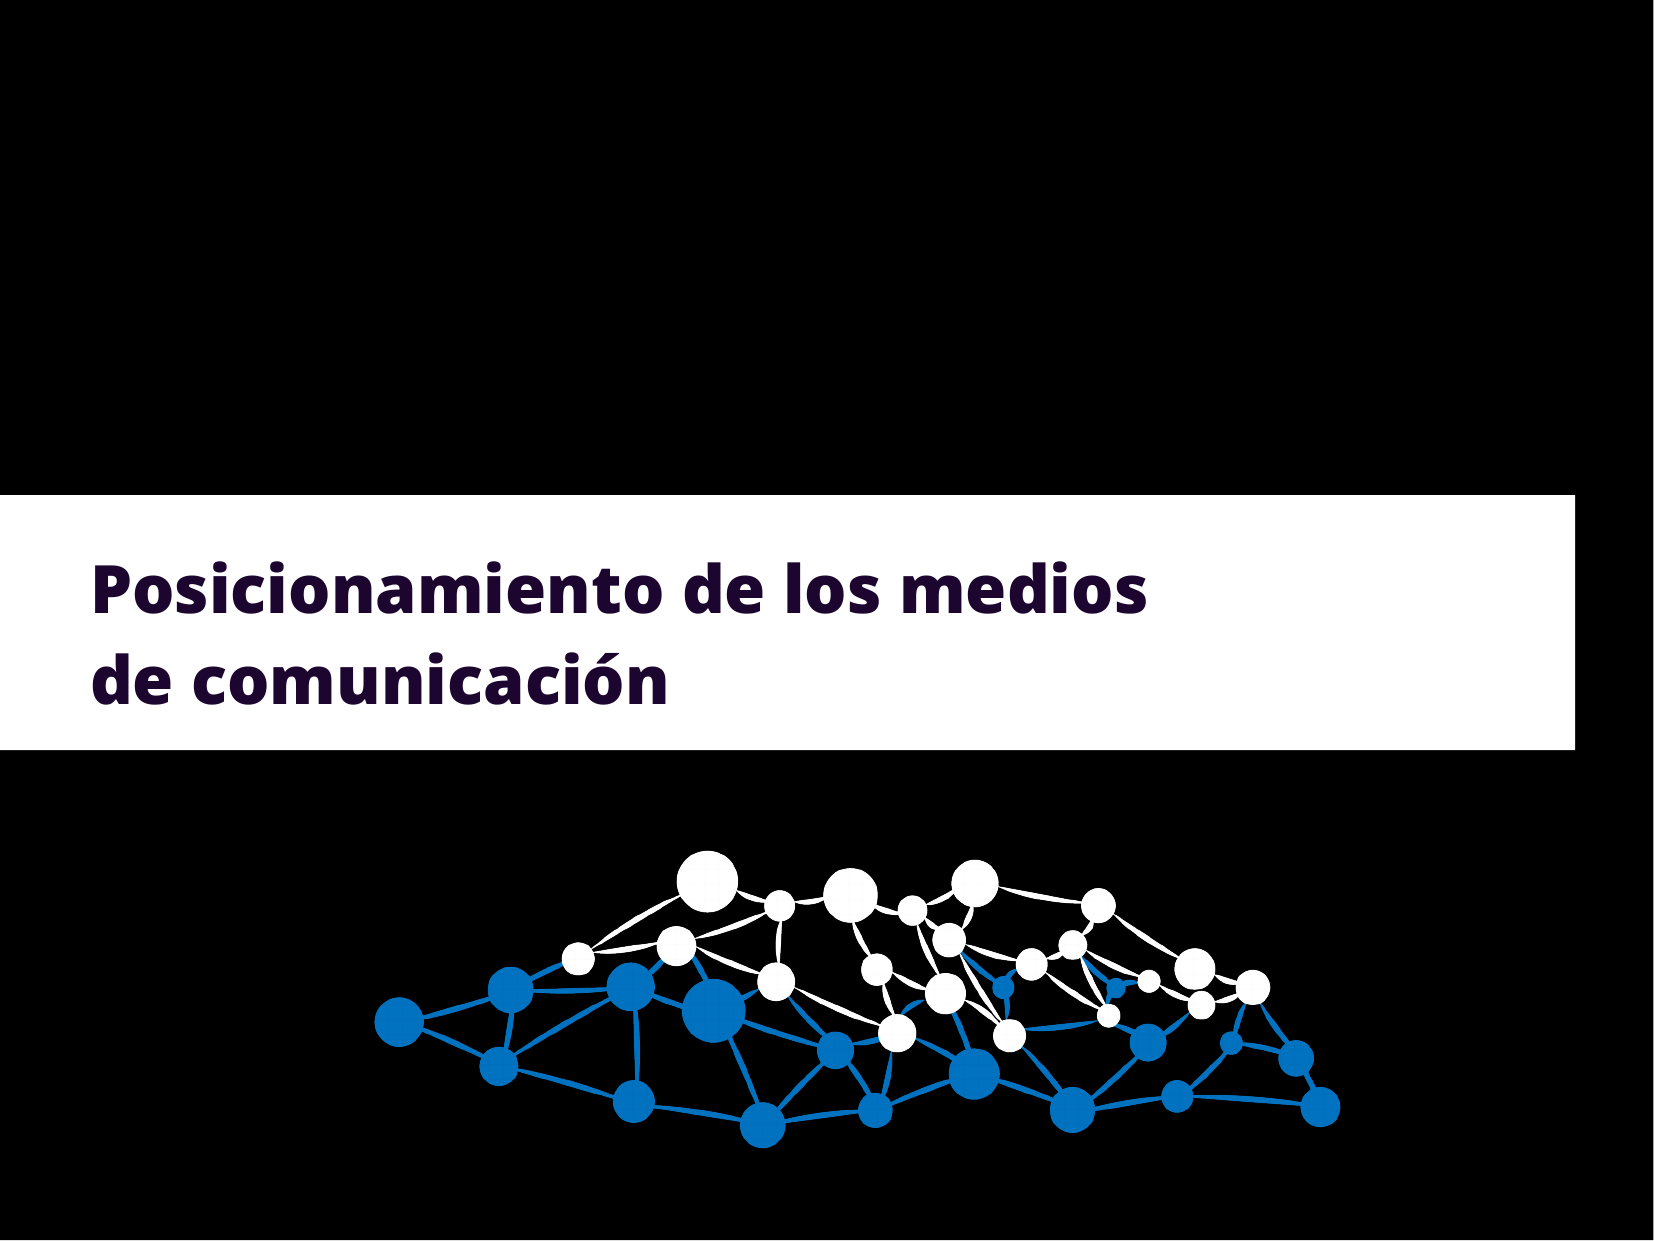

# Posicionamiento de los medios de comunicación